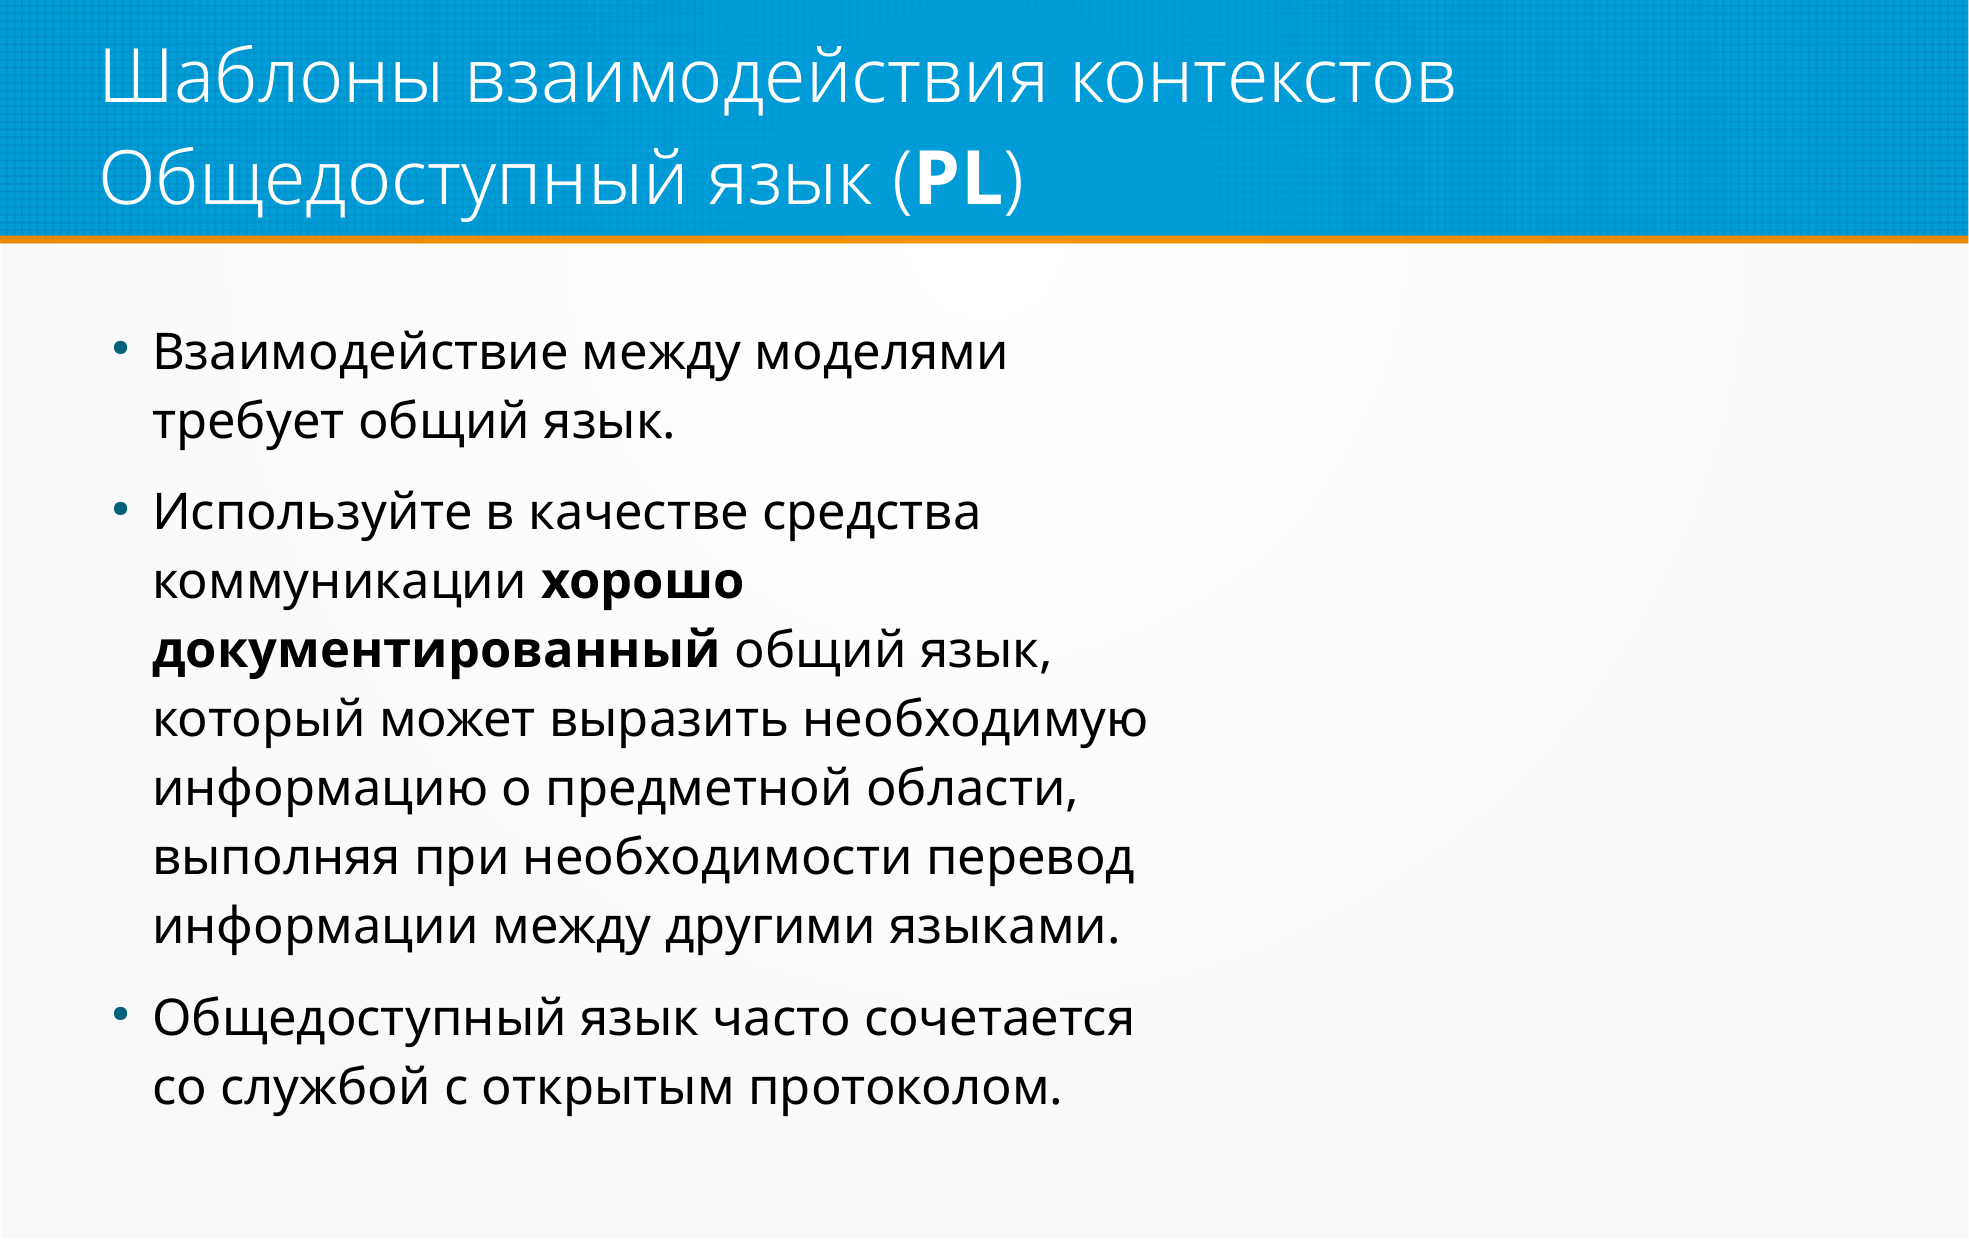

# Шаблоны взаимодействия контекстов Общедоступный язык (PL)
Взаимодействие между моделями требует общий язык.
Используйте в качестве средства коммуникации хорошо документированный общий язык, который может выразить необходимую информацию о предметной области, выполняя при необходимости перевод информации между другими языками.
Общедоступный язык часто сочетается со службой с открытым протоколом.